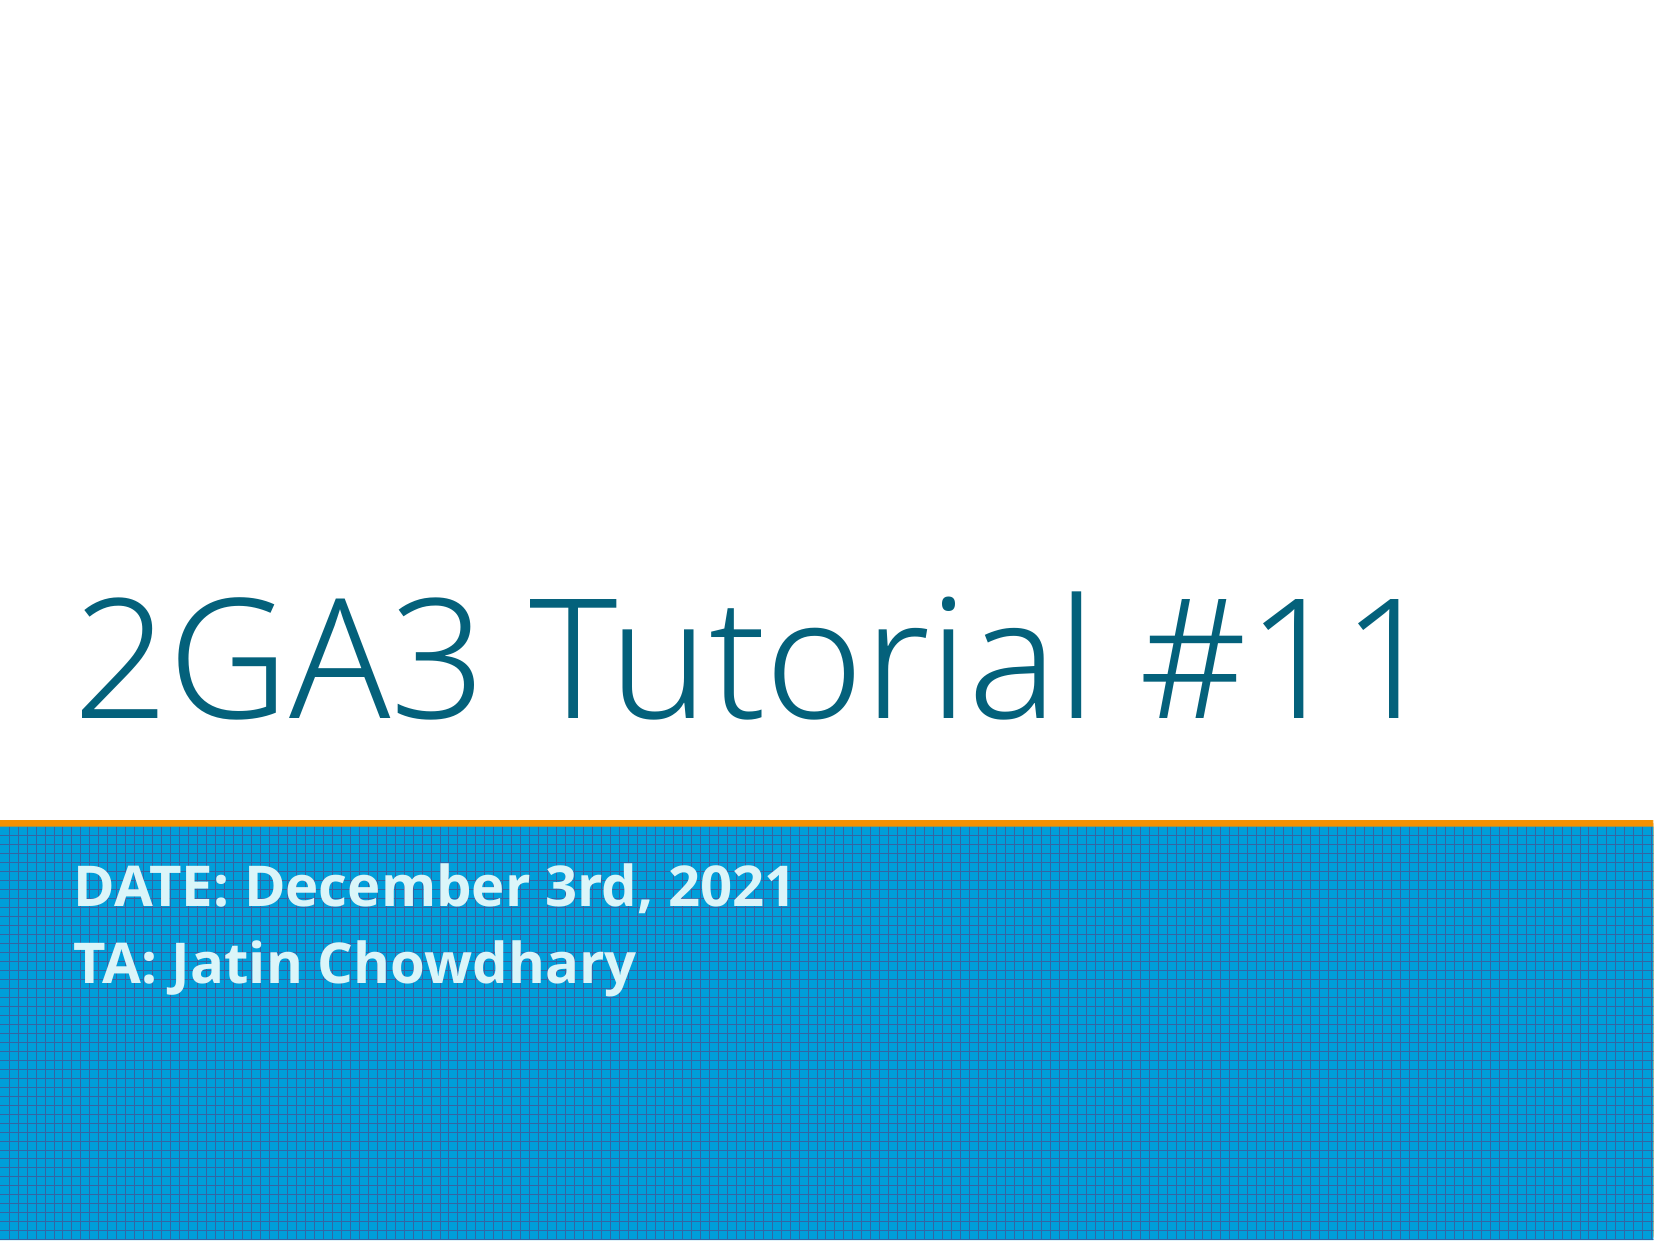

# 2GA3 Tutorial #11
DATE: December 3rd, 2021
TA: Jatin Chowdhary